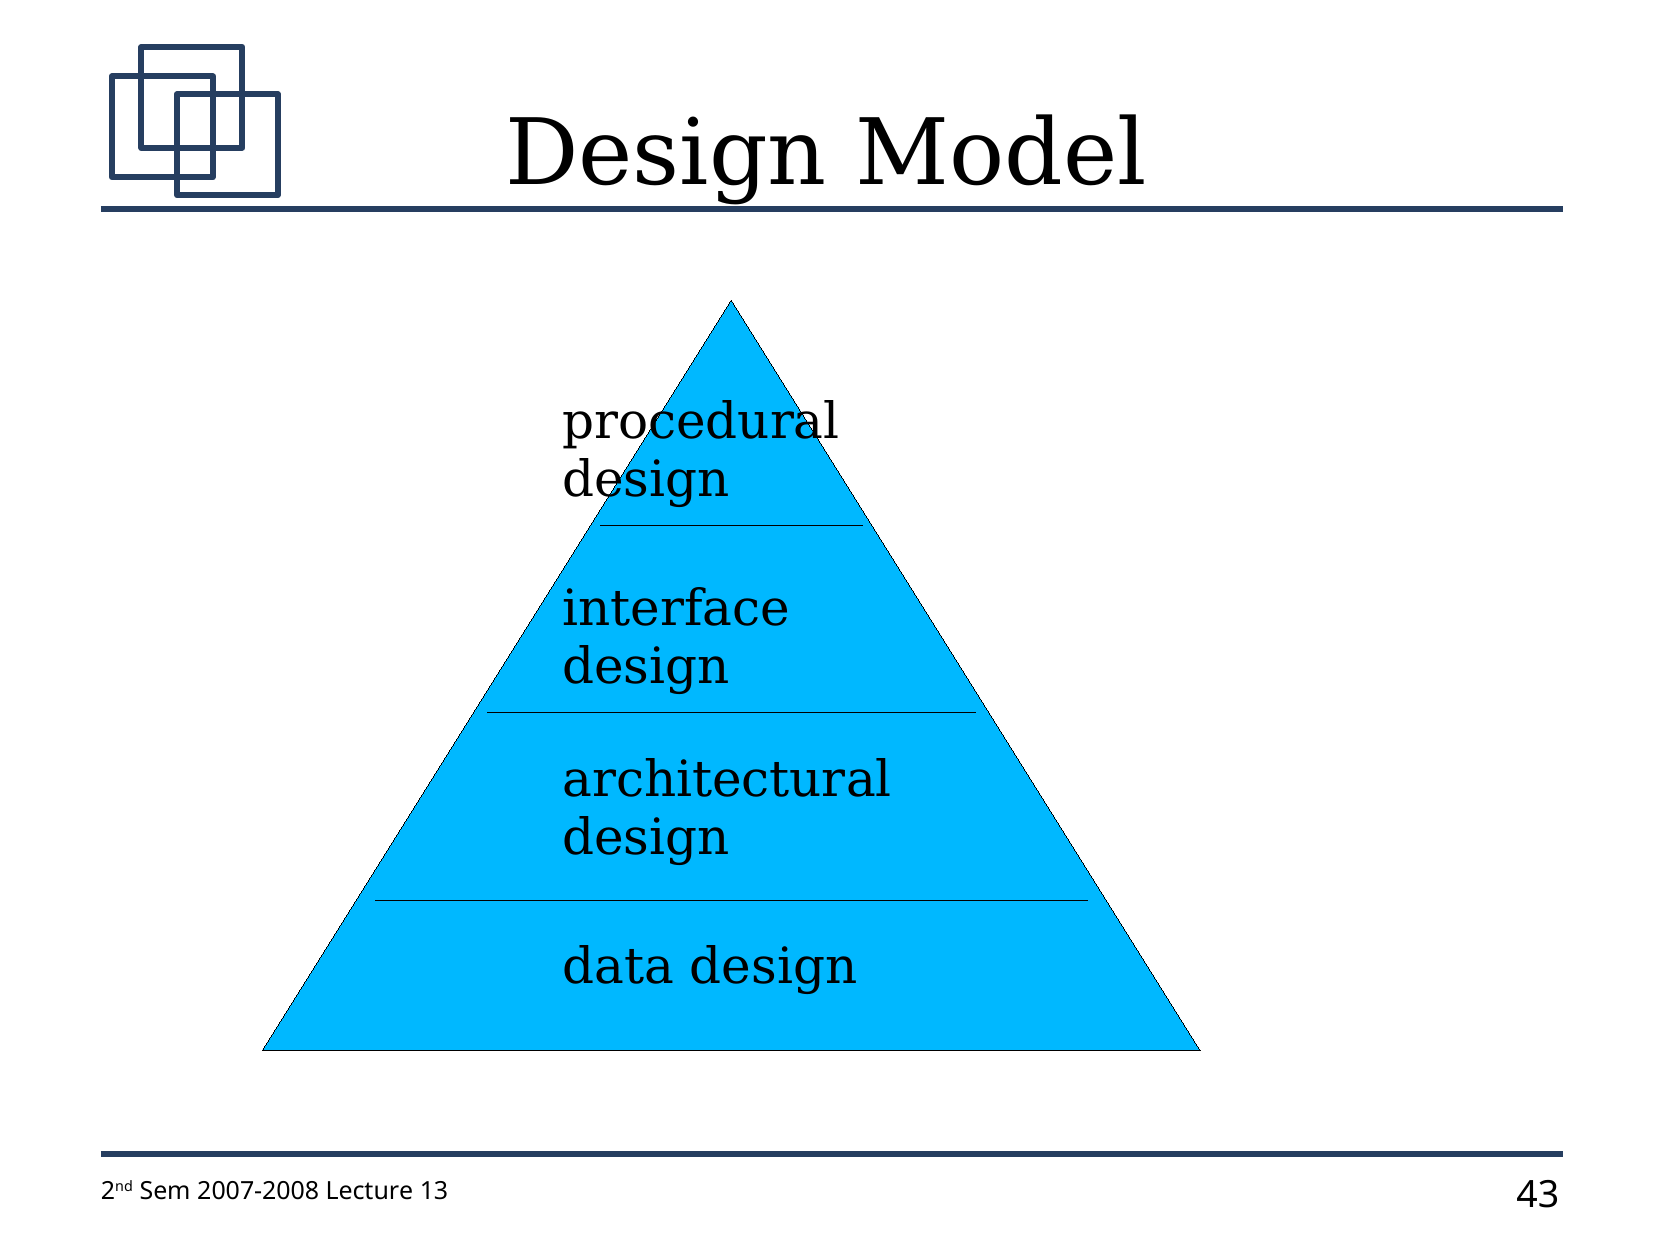

# Design Model
procedural design
interface design
architectural design
data design